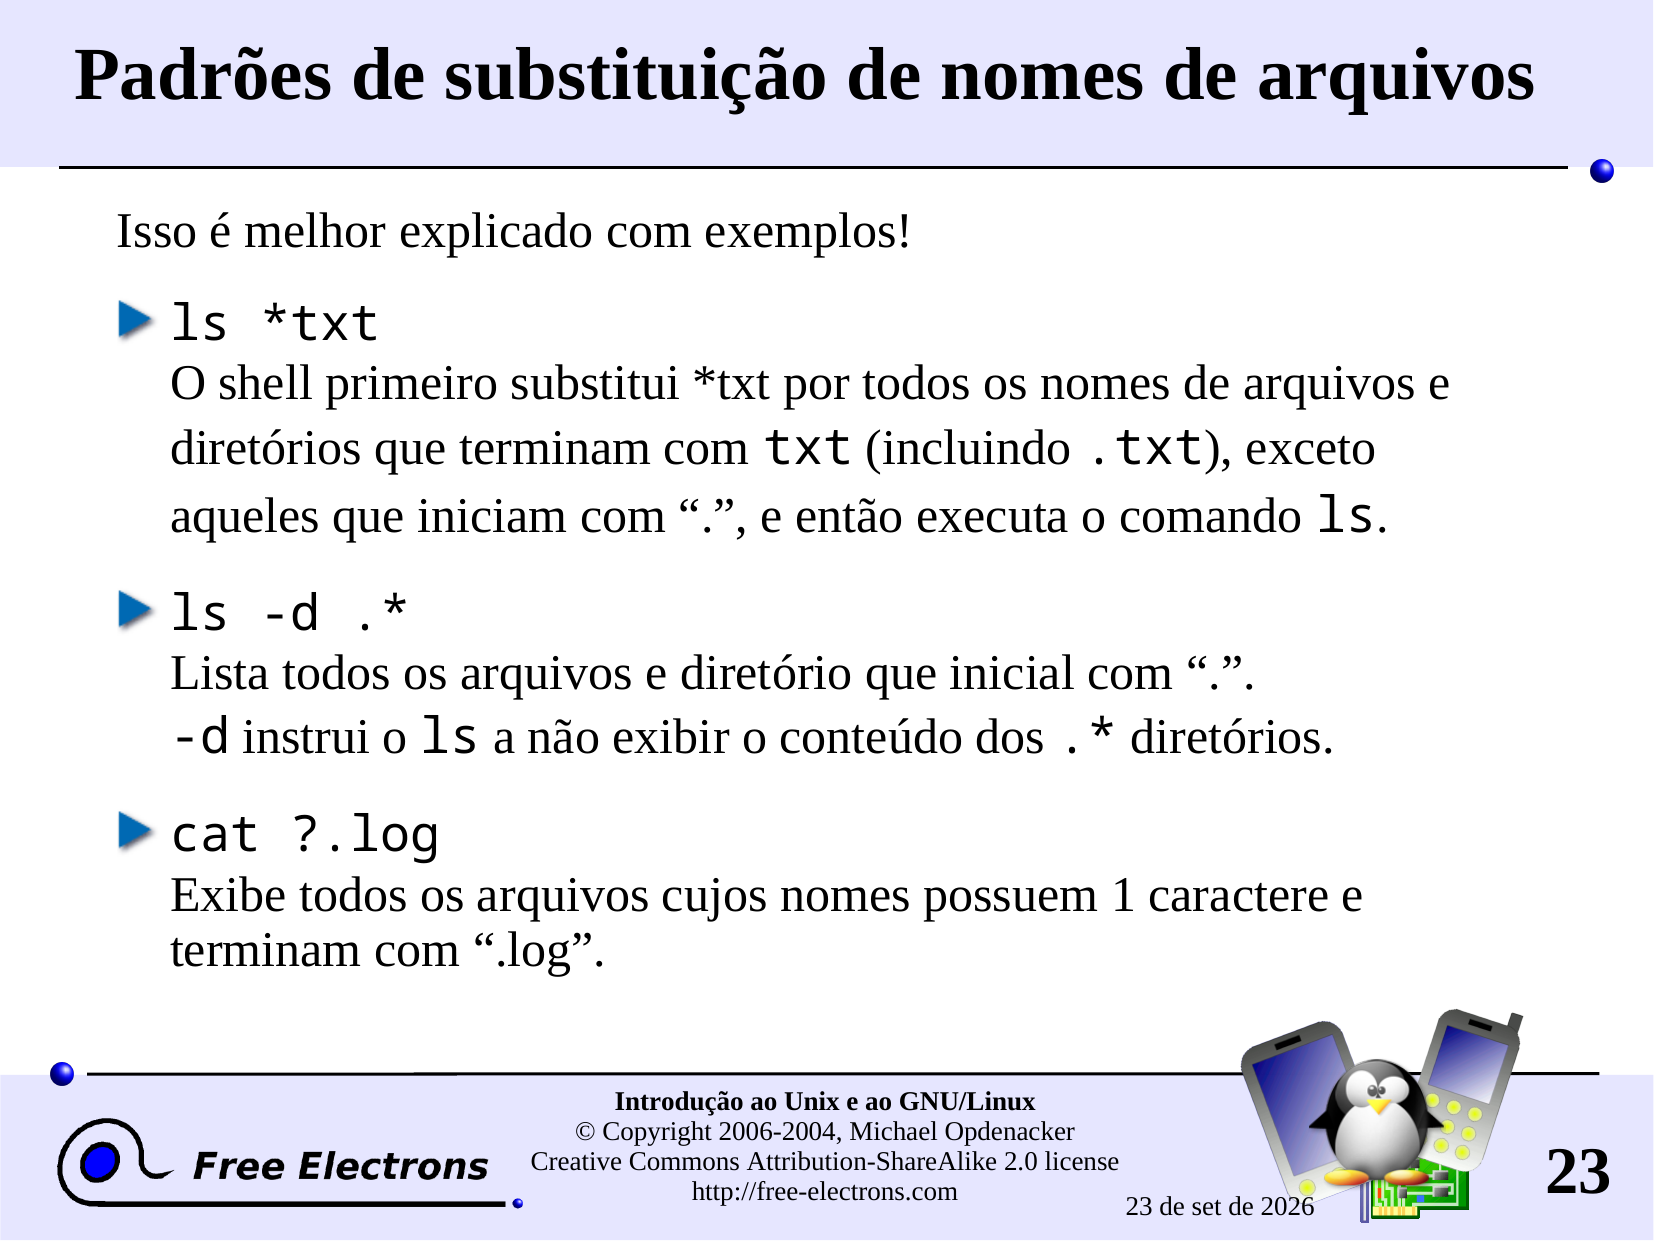

# Padrões de substituição de nomes de arquivos
Isso é melhor explicado com exemplos!
ls *txt
O shell primeiro substitui *txt por todos os nomes de arquivos e diretórios que terminam com txt (incluindo .txt), exceto aqueles que iniciam com “.”, e então executa o comando ls.
ls -d .*
Lista todos os arquivos e diretório que inicial com “.”.
-d instrui o ls a não exibir o conteúdo dos .* diretórios.
cat ?.log
Exibe todos os arquivos cujos nomes possuem 1 caractere e terminam com “.log”.